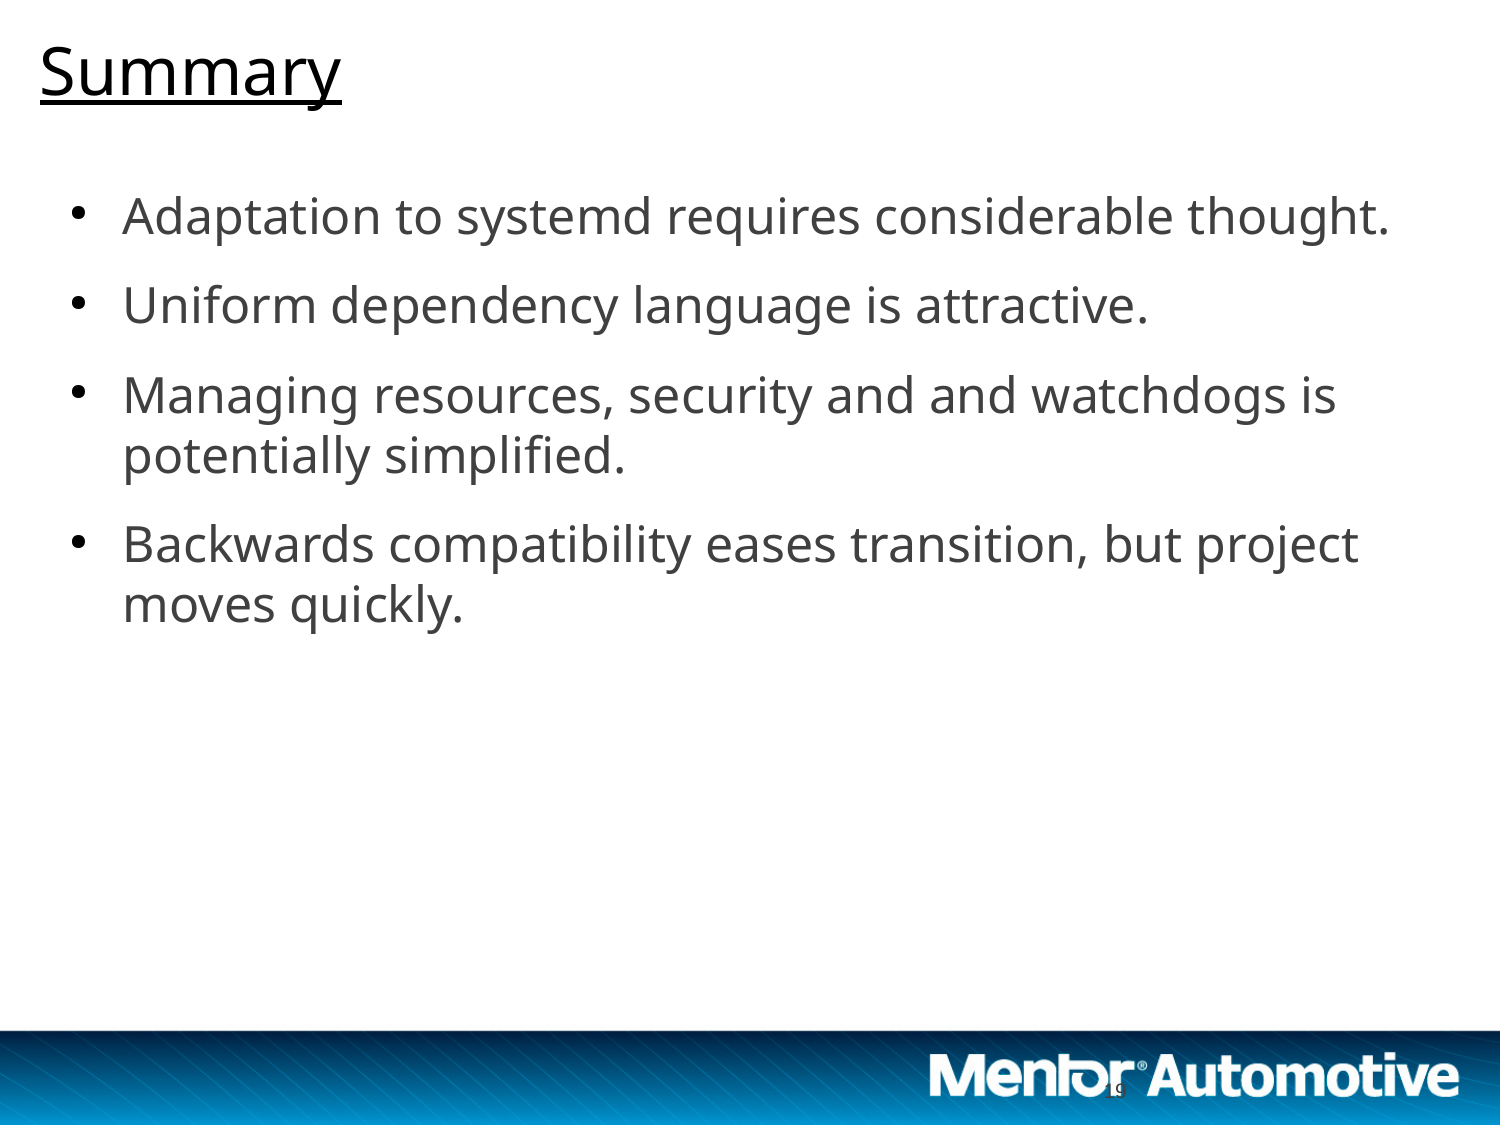

# Summary
Adaptation to systemd requires considerable thought.
Uniform dependency language is attractive.
Managing resources, security and and watchdogs is potentially simplified.
Backwards compatibility eases transition, but project moves quickly.